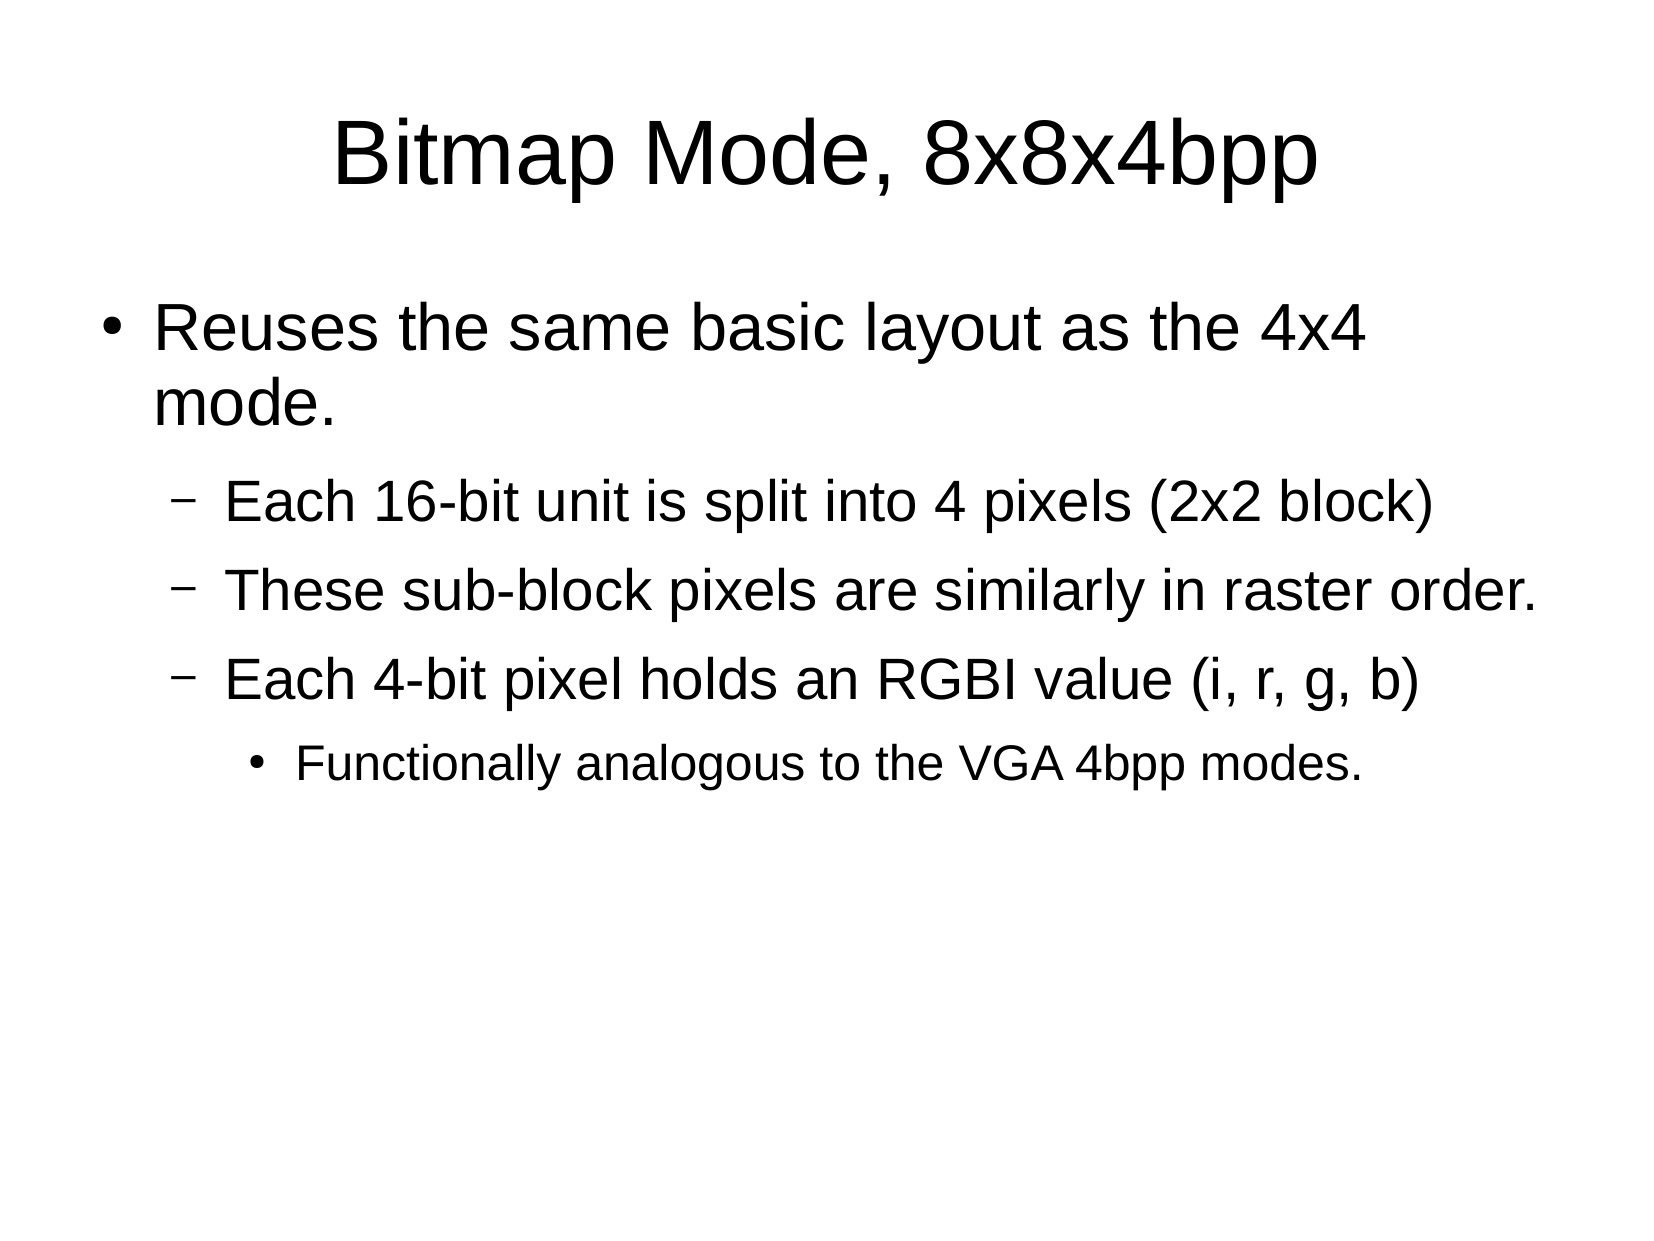

# Bitmap Mode, 8x8x4bpp
Reuses the same basic layout as the 4x4 mode.
Each 16-bit unit is split into 4 pixels (2x2 block)
These sub-block pixels are similarly in raster order.
Each 4-bit pixel holds an RGBI value (i, r, g, b)
Functionally analogous to the VGA 4bpp modes.